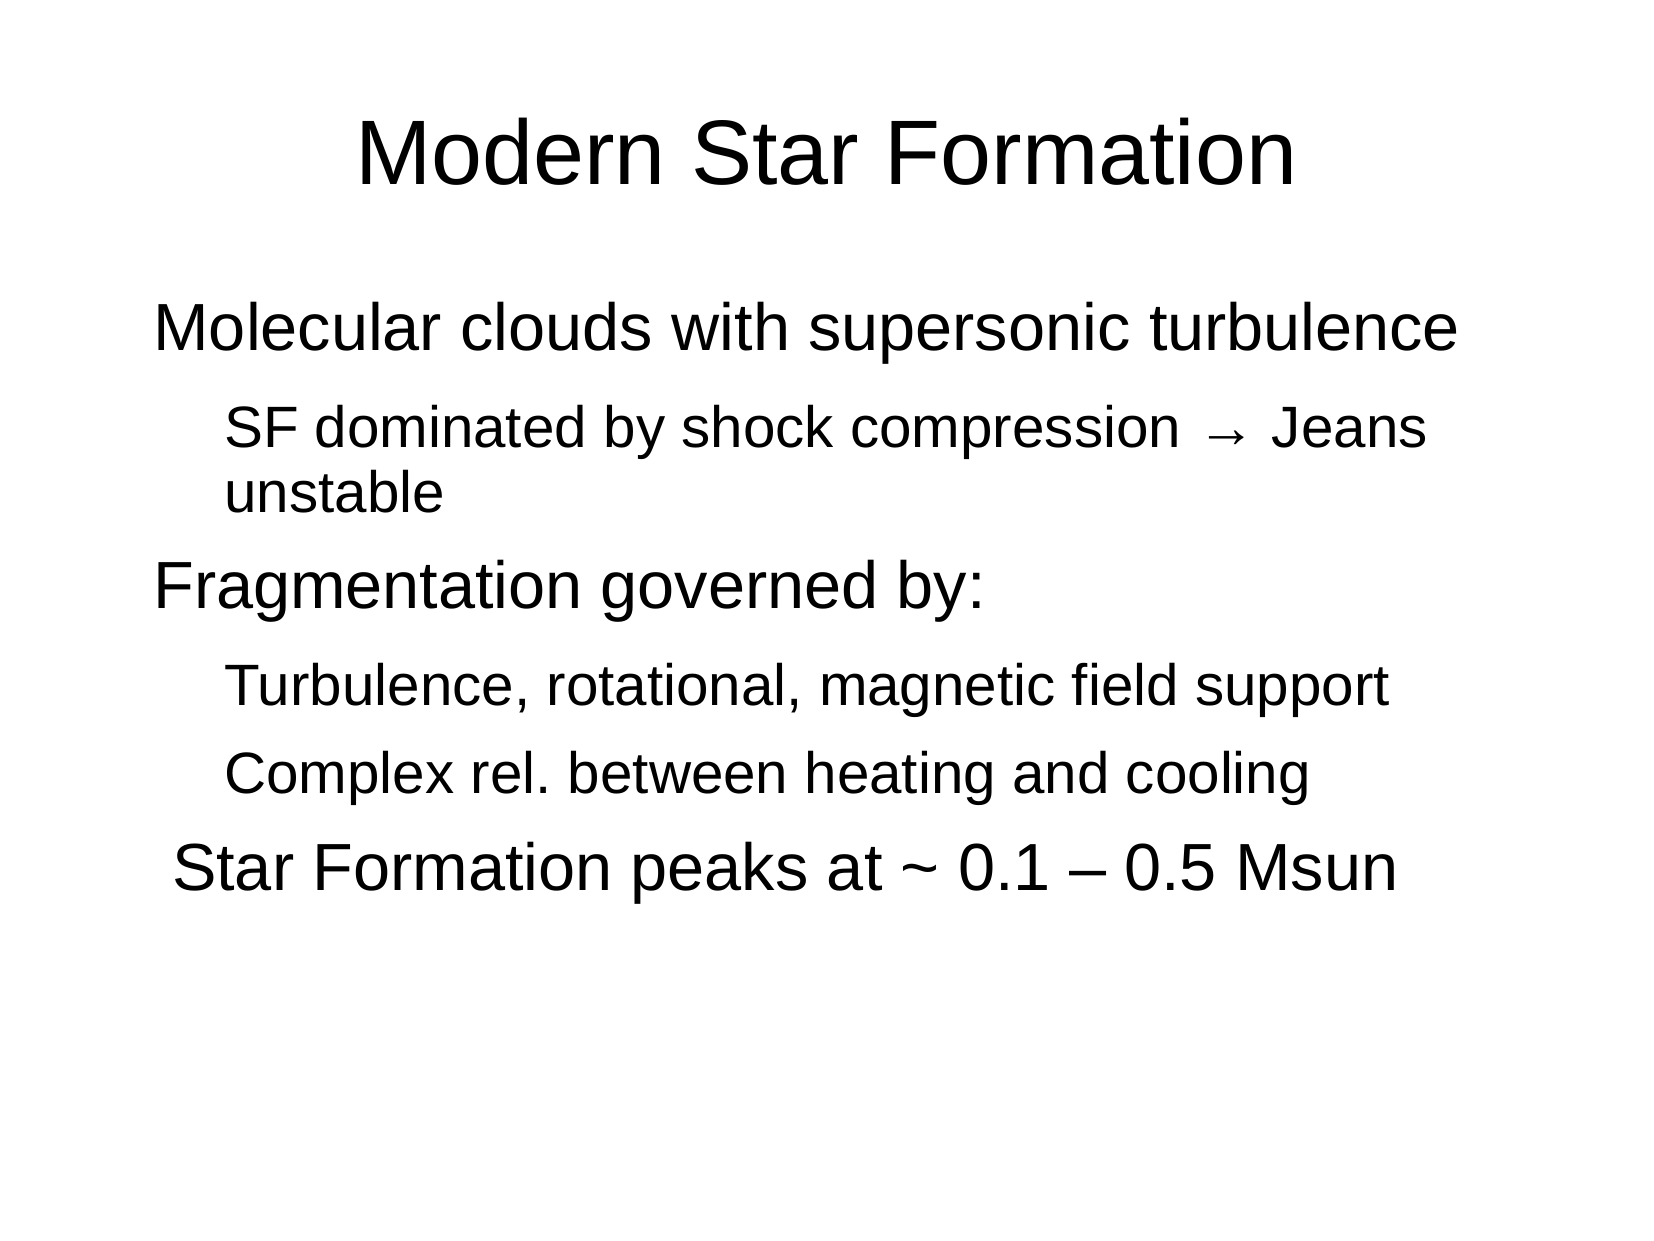

# Modern Star Formation
Molecular clouds with supersonic turbulence
SF dominated by shock compression → Jeans unstable
Fragmentation governed by:
Turbulence, rotational, magnetic field support
Complex rel. between heating and cooling
 Star Formation peaks at ~ 0.1 – 0.5 Msun